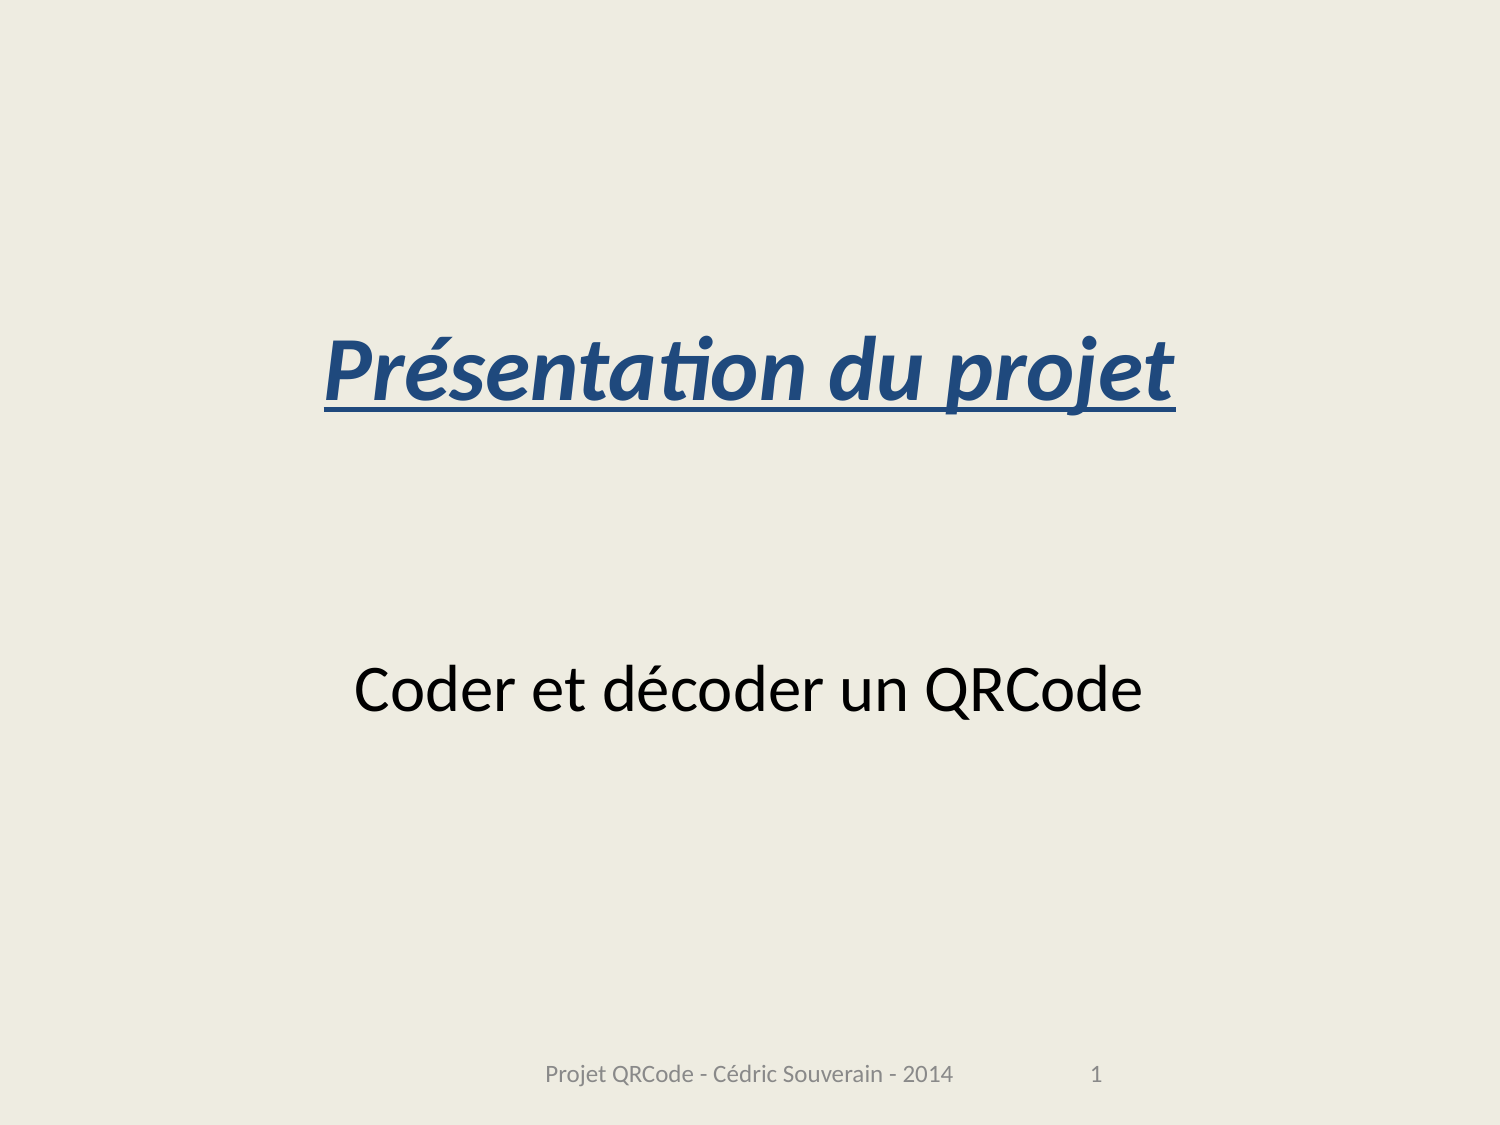

# Présentation du projet
Coder et décoder un QRCode
Projet QRCode - Cédric Souverain - 2014